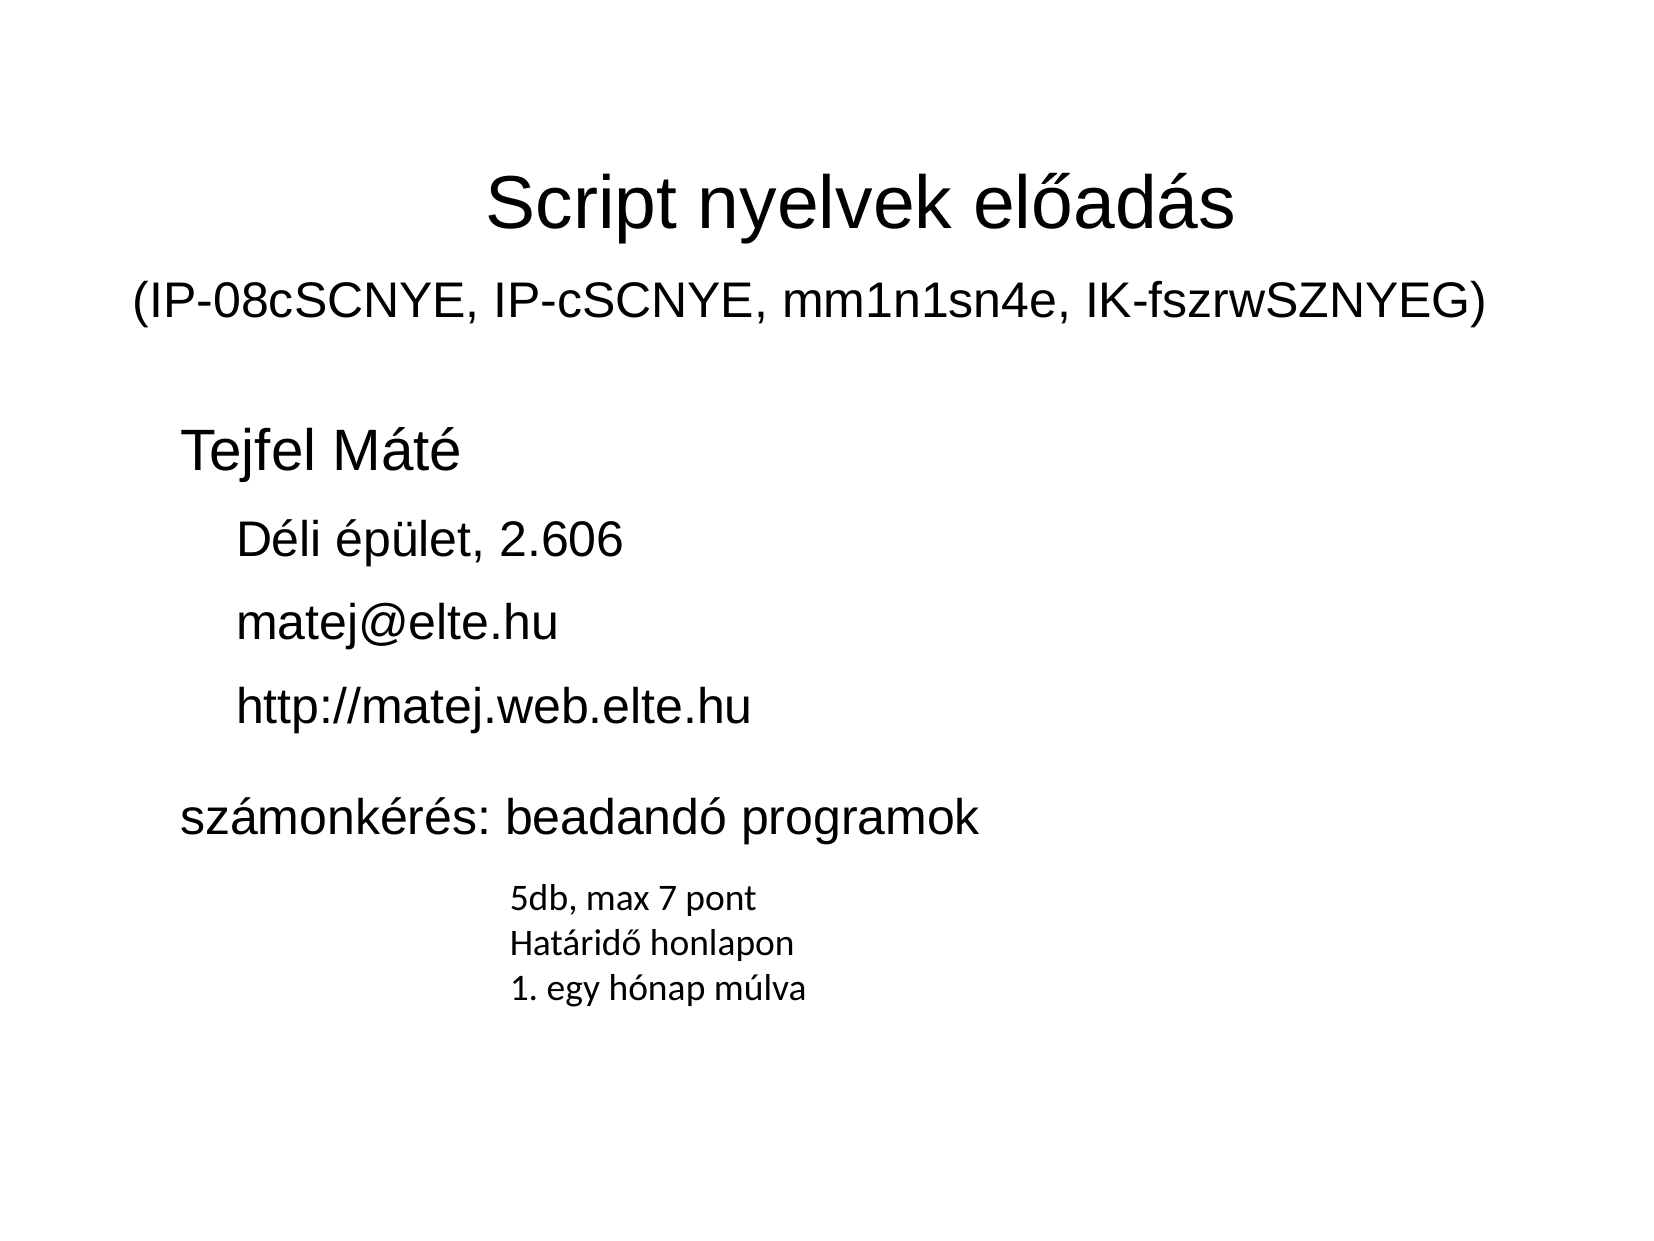

Script nyelvek előadás
(IP-08cSCNYE, IP-cSCNYE, mm1n1sn4e, IK-fszrwSZNYEG)
Tejfel Máté
 Déli épület, 2.606
 matej@elte.hu
 http://matej.web.elte.hu
számonkérés: beadandó programok
5db, max 7 pont
Határidő honlapon
1. egy hónap múlva